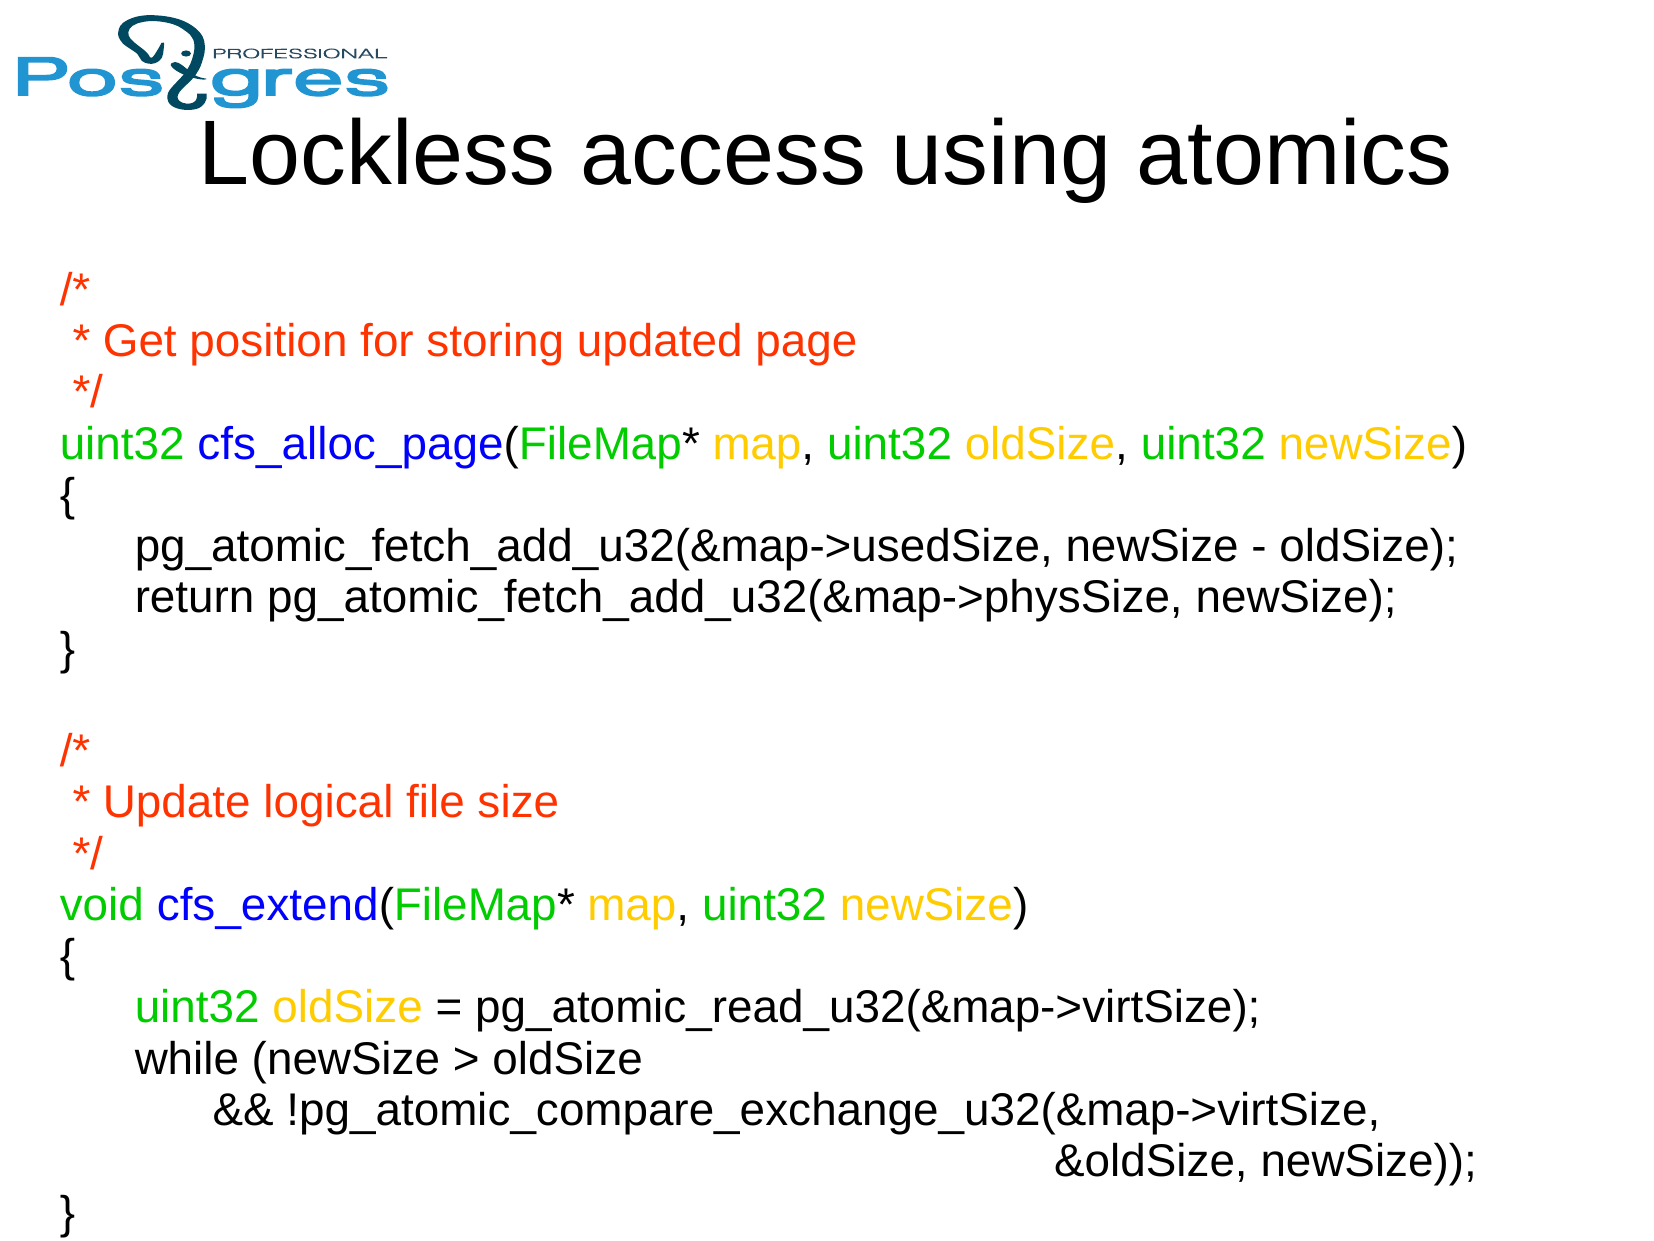

# Lockless access using atomics
/*
 * Get position for storing updated page
 */
uint32 cfs_alloc_page(FileMap* map, uint32 oldSize, uint32 newSize)
{
	pg_atomic_fetch_add_u32(&map->usedSize, newSize - oldSize);
	return pg_atomic_fetch_add_u32(&map->physSize, newSize);
}
/*
 * Update logical file size
 */
void cfs_extend(FileMap* map, uint32 newSize)
{
	uint32 oldSize = pg_atomic_read_u32(&map->virtSize);
	while (newSize > oldSize
 && !pg_atomic_compare_exchange_u32(&map->virtSize,
 &oldSize, newSize));
}